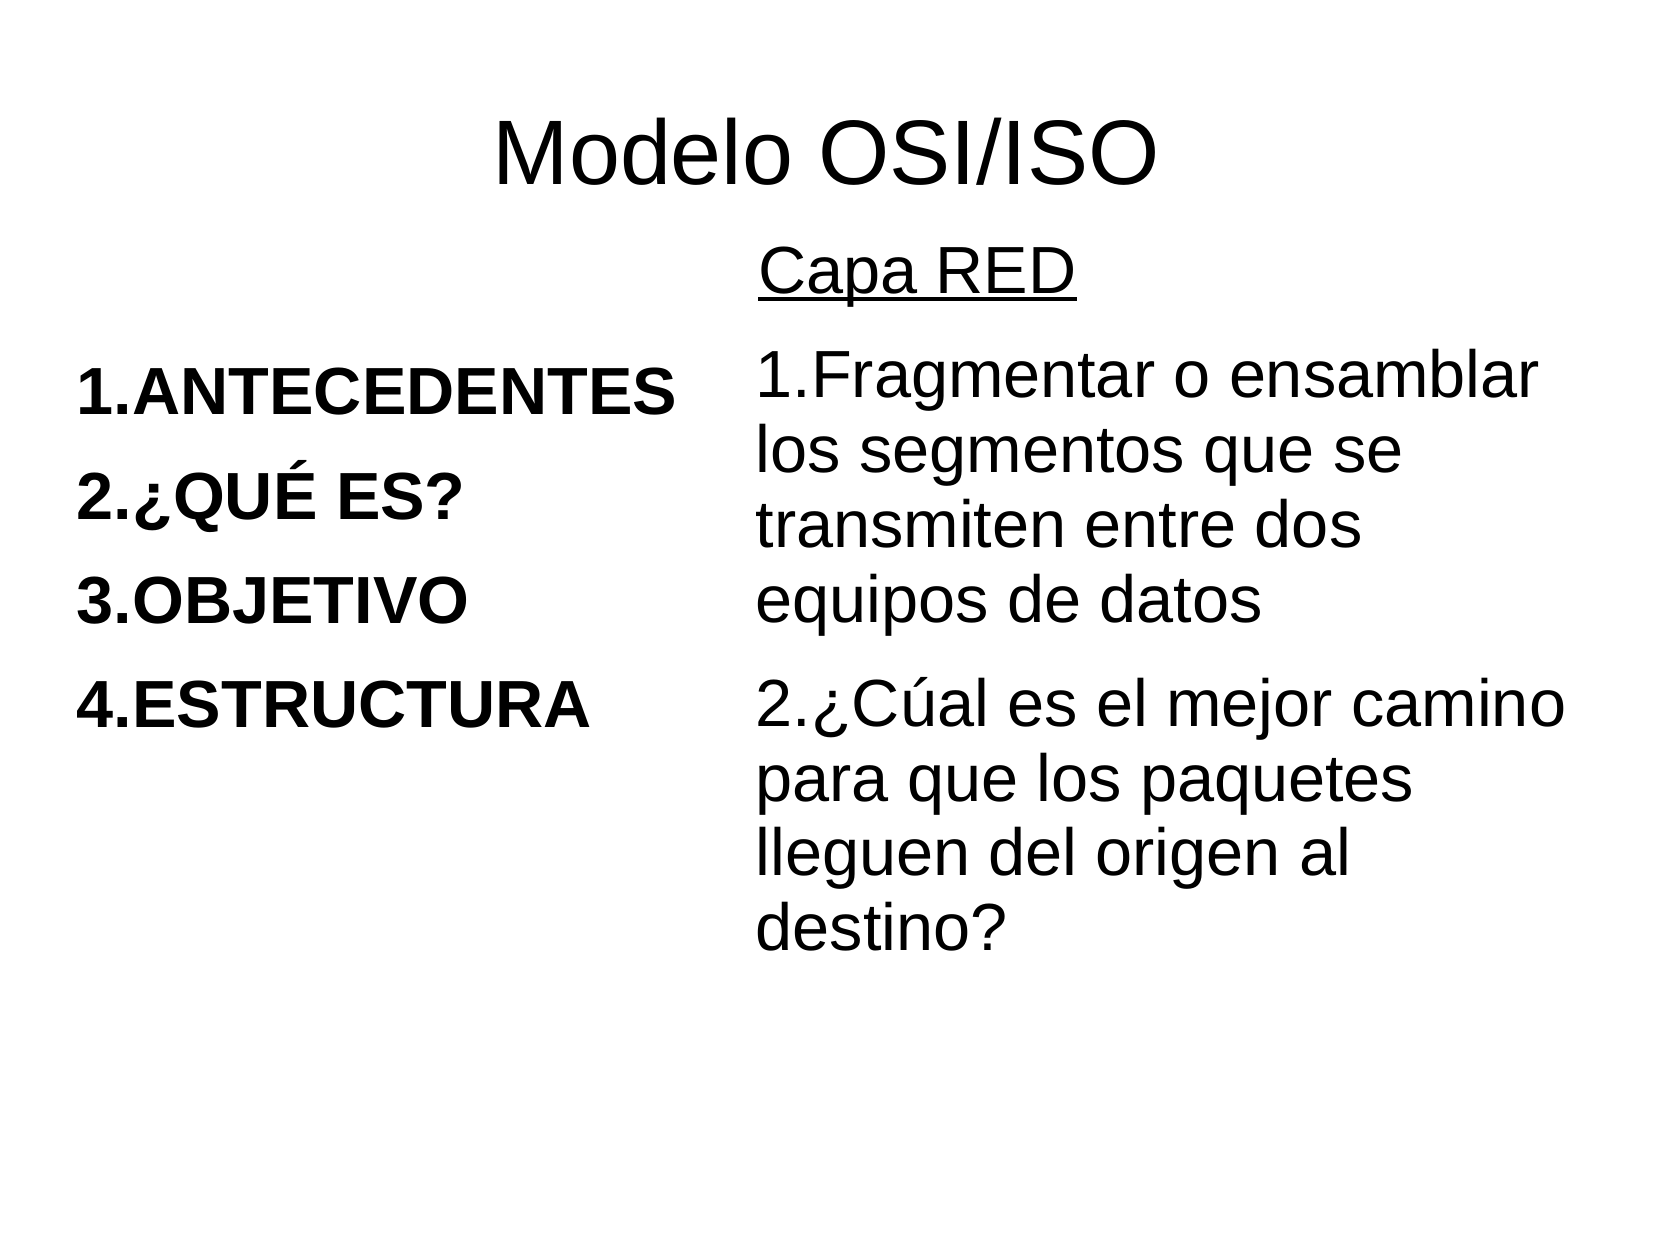

# Modelo OSI/ISO
Capa RED
1.Fragmentar o ensamblar los segmentos que se transmiten entre dos equipos de datos
2.¿Cúal es el mejor camino para que los paquetes lleguen del origen al destino?
ANTECEDENTES
¿QUÉ ES?
OBJETIVO
ESTRUCTURA